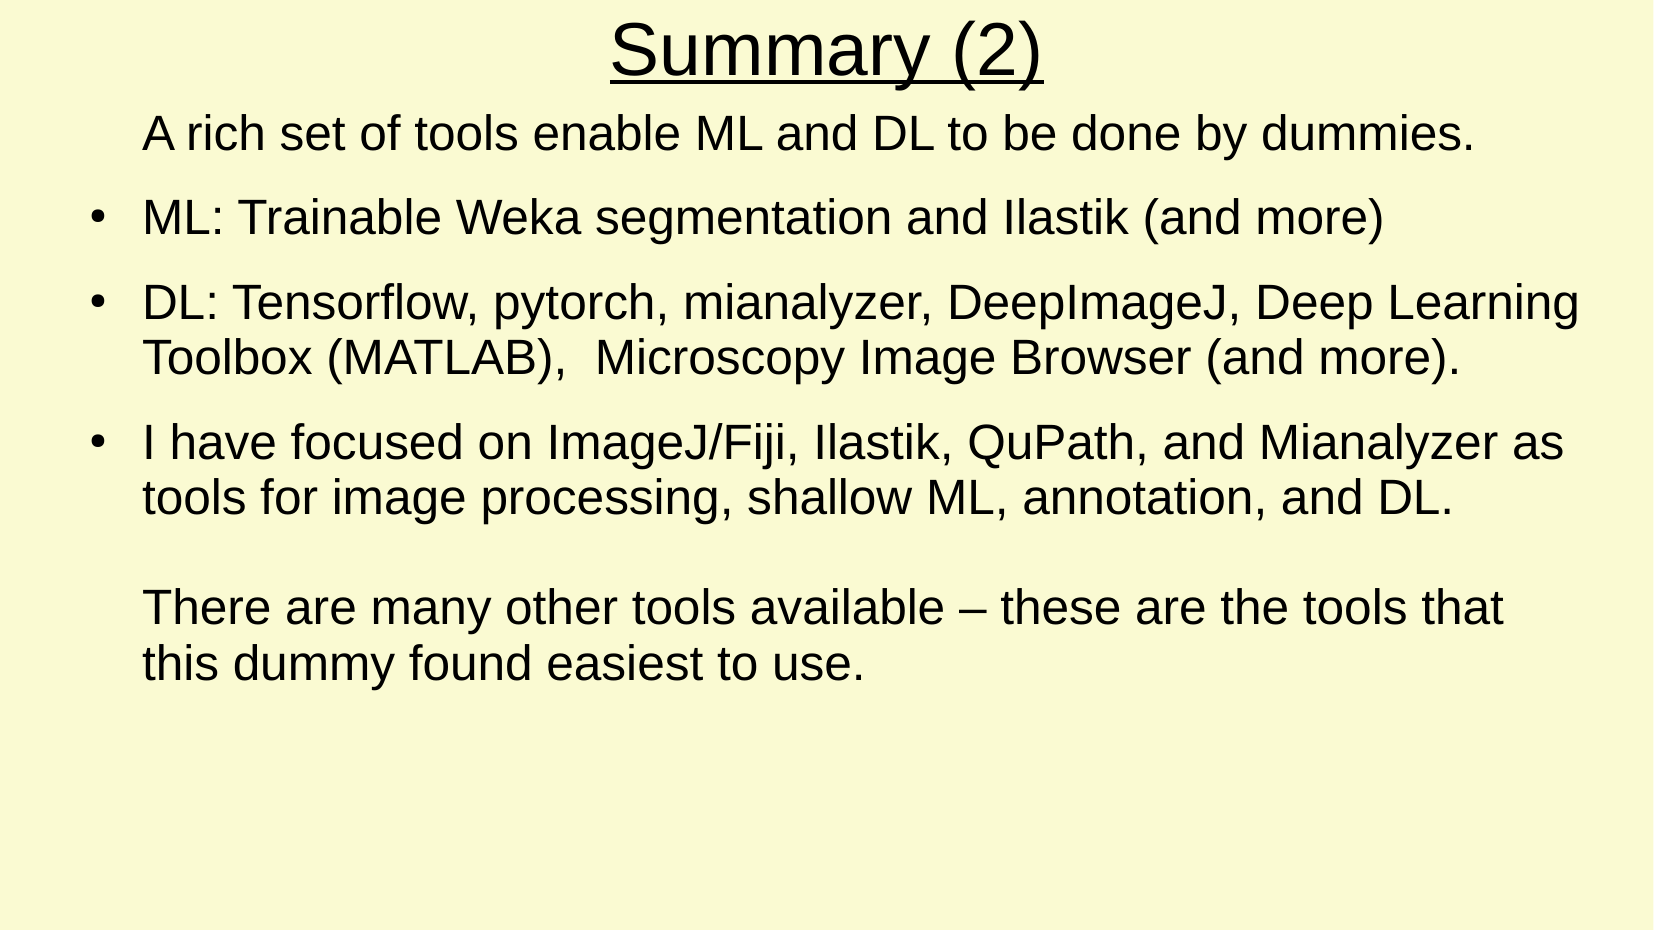

# Summary (2)
A rich set of tools enable ML and DL to be done by dummies.
ML: Trainable Weka segmentation and Ilastik (and more)
DL: Tensorflow, pytorch, mianalyzer, DeepImageJ, Deep Learning Toolbox (MATLAB), Microscopy Image Browser (and more).
I have focused on ImageJ/Fiji, Ilastik, QuPath, and Mianalyzer as tools for image processing, shallow ML, annotation, and DL.
There are many other tools available – these are the tools that
this dummy found easiest to use.